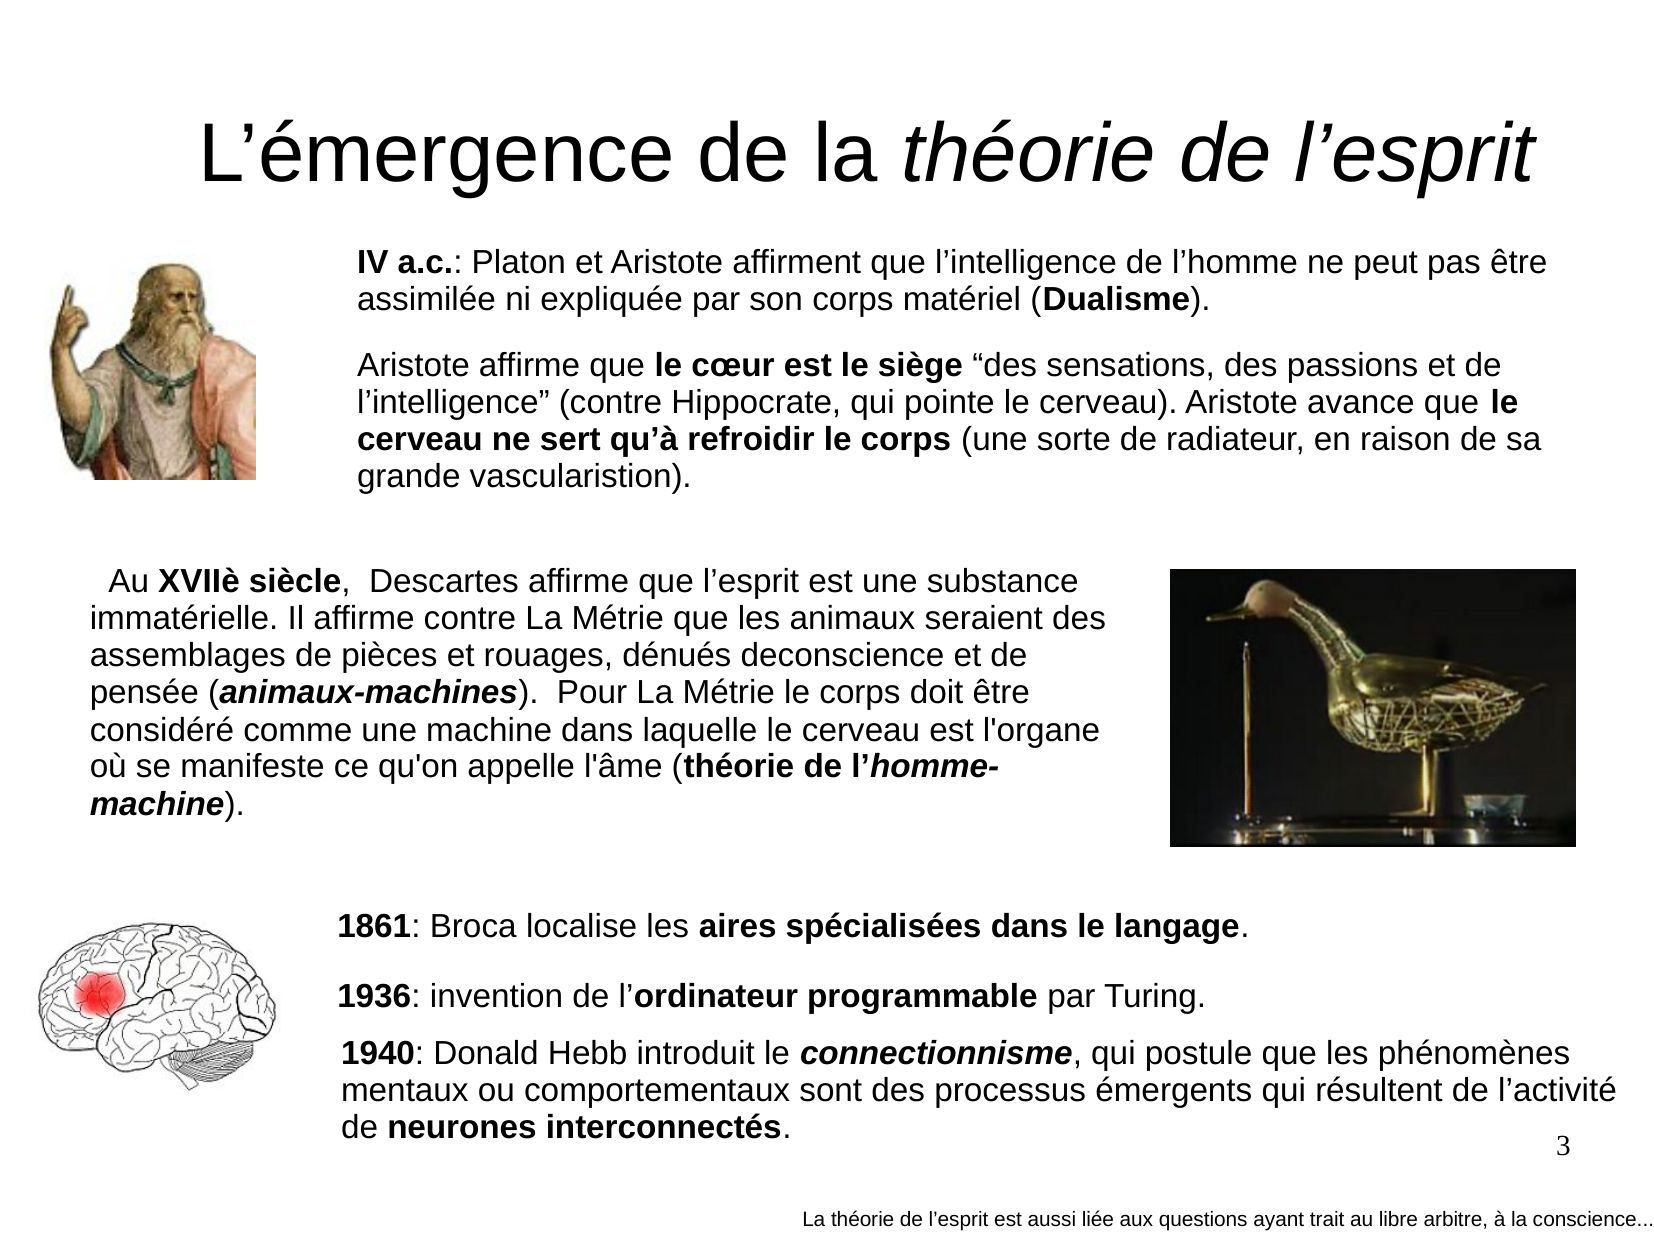

# L’émergence de la théorie de l’esprit
IV a.c.: Platon et Aristote affirment que l’intelligence de l’homme ne peut pas être assimilée ni expliquée par son corps matériel (Dualisme).
Aristote affirme que le cœur est le siège “des sensations, des passions et de l’intelligence” (contre Hippocrate, qui pointe le cerveau). Aristote avance que le cerveau ne sert qu’à refroidir le corps (une sorte de radiateur, en raison de sa grande vascularistion).
 Au XVIIè siècle, Descartes affirme que l’esprit est une substance immatérielle. Il affirme contre La Métrie que les animaux seraient des assemblages de pièces et rouages, dénués deconscience et de pensée (animaux-machines). Pour La Métrie le corps doit être considéré comme une machine dans laquelle le cerveau est l'organe où se manifeste ce qu'on appelle l'âme (théorie de l’homme-machine).
1861: Broca localise les aires spécialisées dans le langage.
1936: invention de l’ordinateur programmable par Turing.
1940: Donald Hebb introduit le connectionnisme, qui postule que les phénomènes mentaux ou comportementaux sont des processus émergents qui résultent de l’activité de neurones interconnectés.
3
La théorie de l’esprit est aussi liée aux questions ayant trait au libre arbitre, à la conscience...